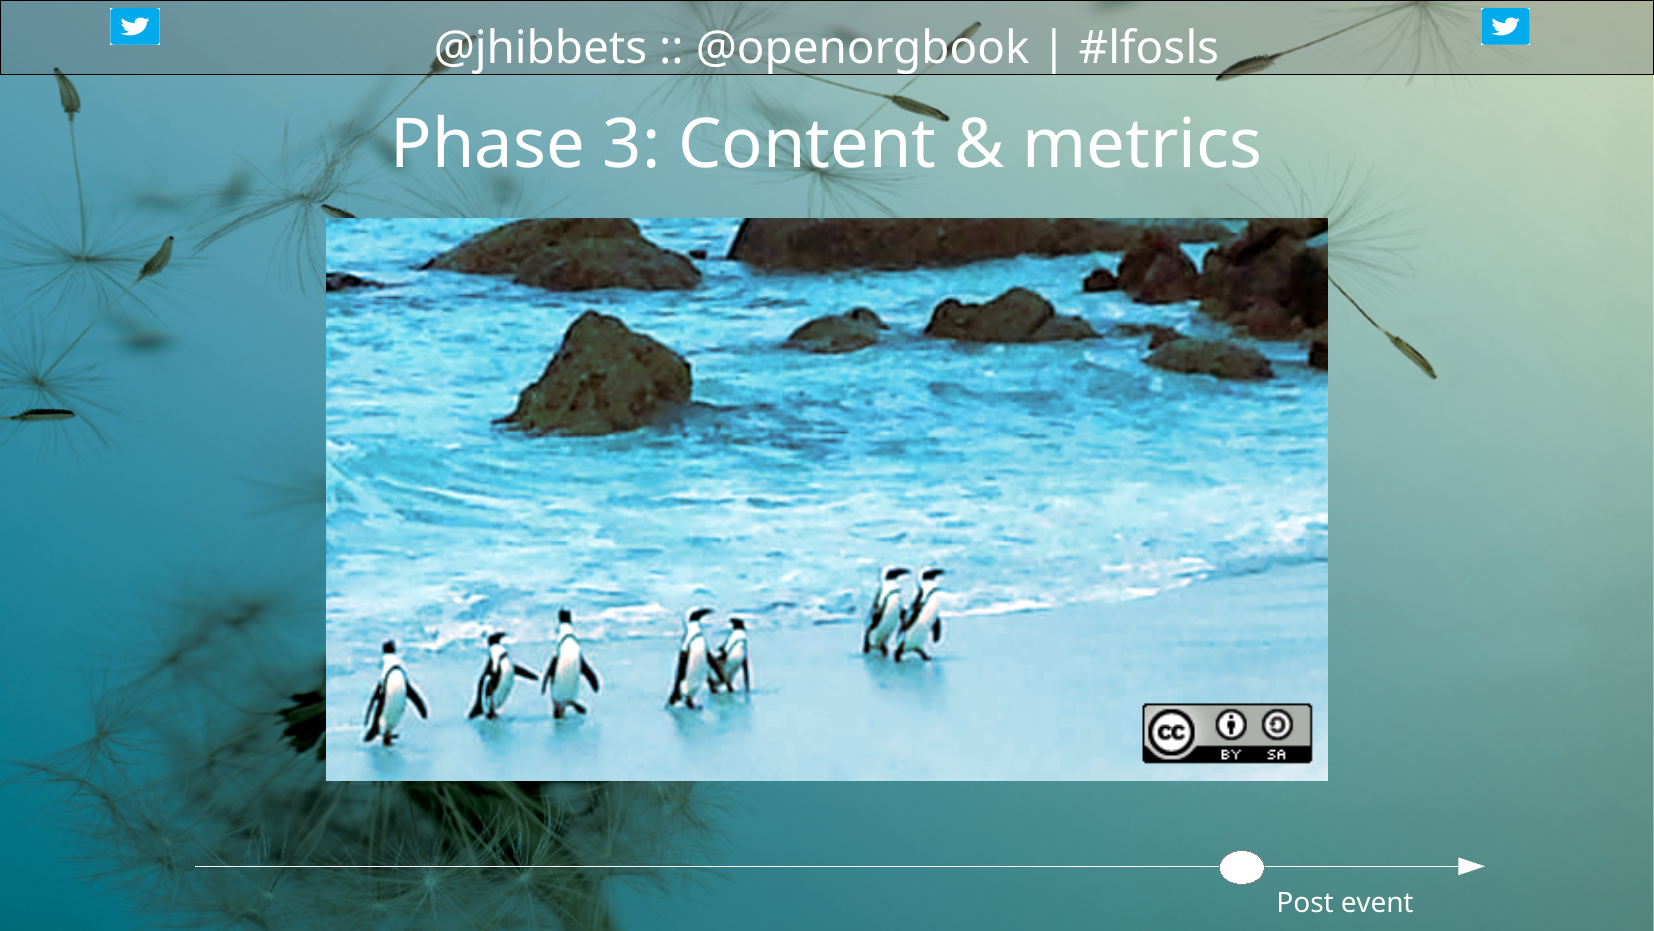

# Phase 3: Content & metrics
Post event